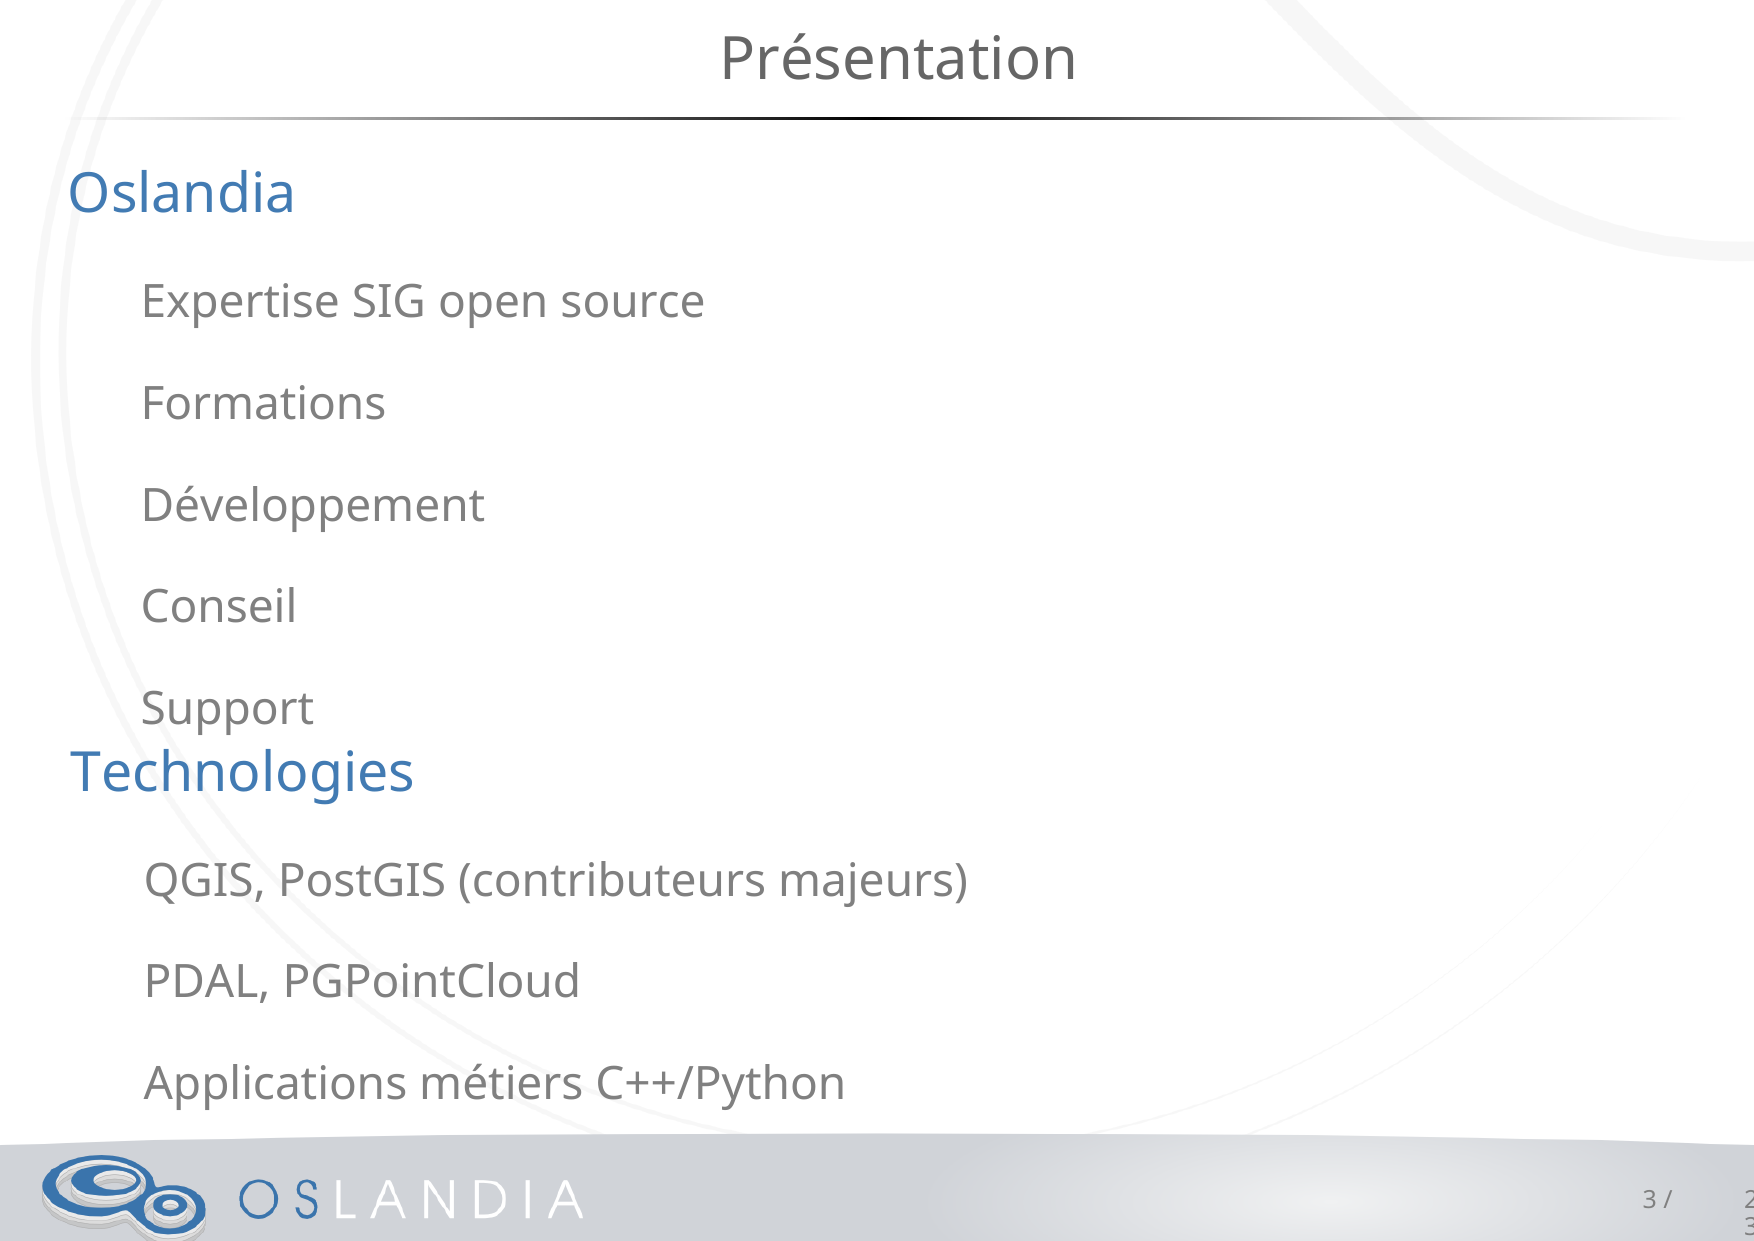

# Présentation
Oslandia
Expertise SIG open source
Formations
Développement
Conseil
Support
Technologies
QGIS, PostGIS (contributeurs majeurs)
PDAL, PGPointCloud
Applications métiers C++/Python